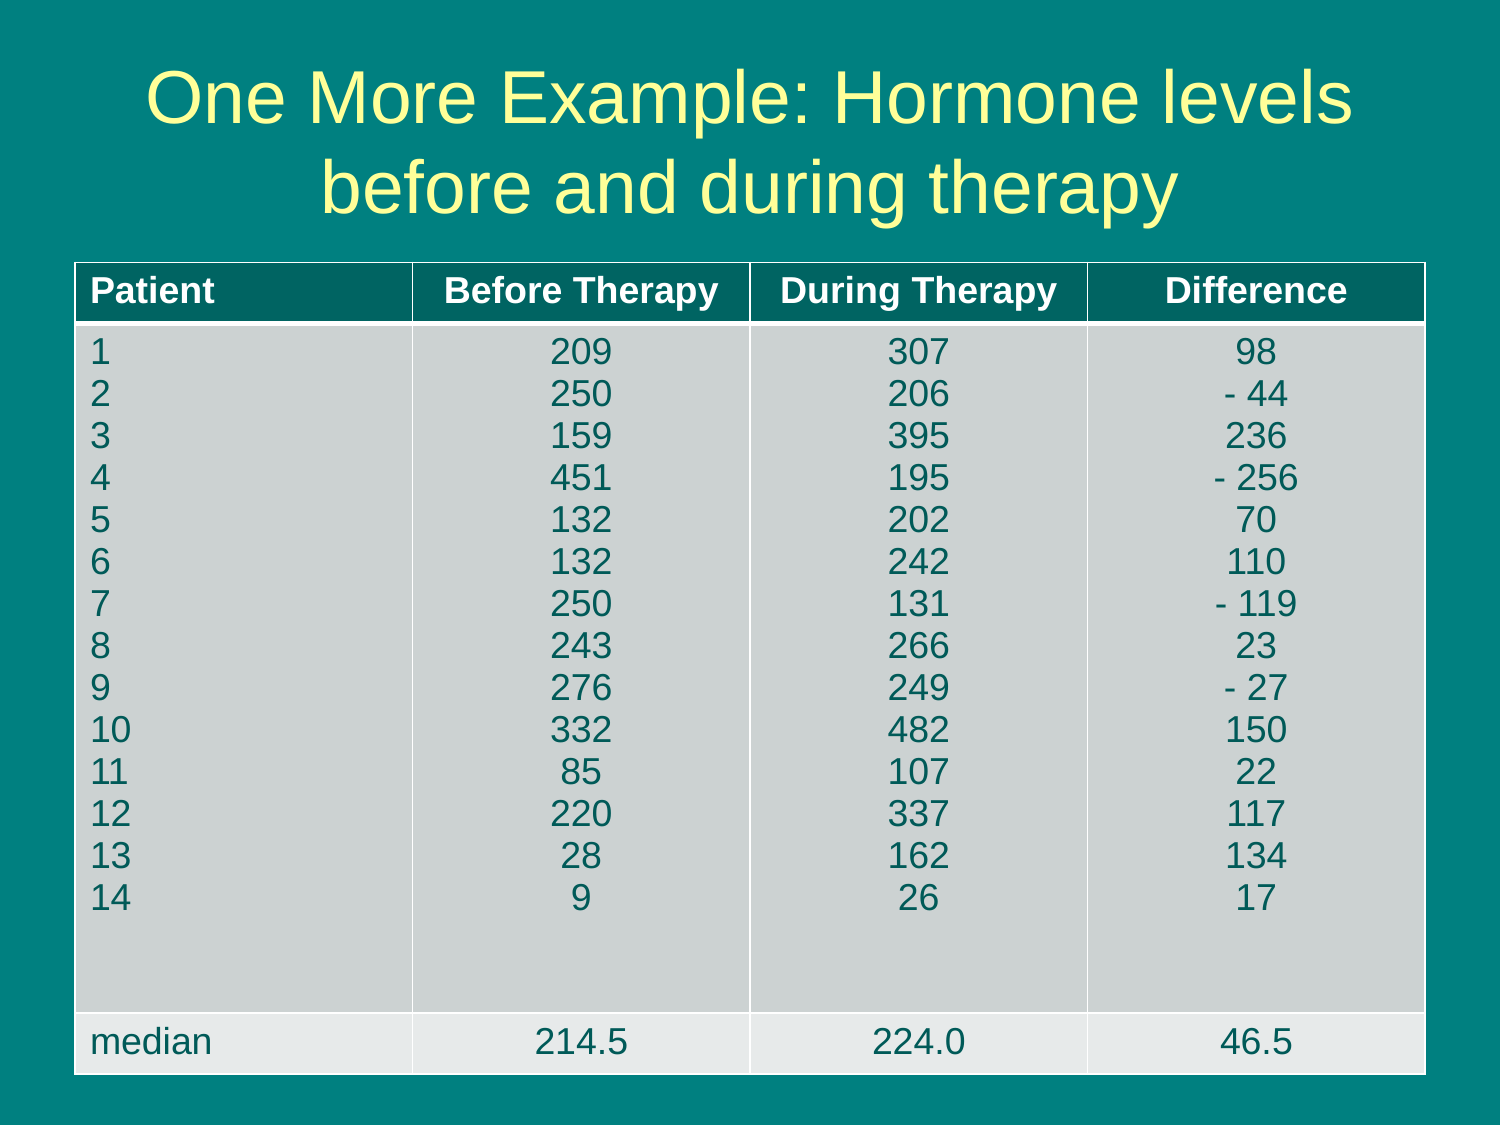

# One More Example: Hormone levels before and during therapy
| Patient | Before Therapy | During Therapy | Difference |
| --- | --- | --- | --- |
| 1 2 3 4 5 6 7 8 9 10 11 12 13 14 | 209 250 159 451 132 132 250 243 276 332 85 220 28 9 | 307 206 395 195 202 242 131 266 249 482 107 337 162 26 | 98 - 44 236 - 256 70 110 - 119 23 - 27 150 22 117 134 17 |
| median | 214.5 | 224.0 | 46.5 |